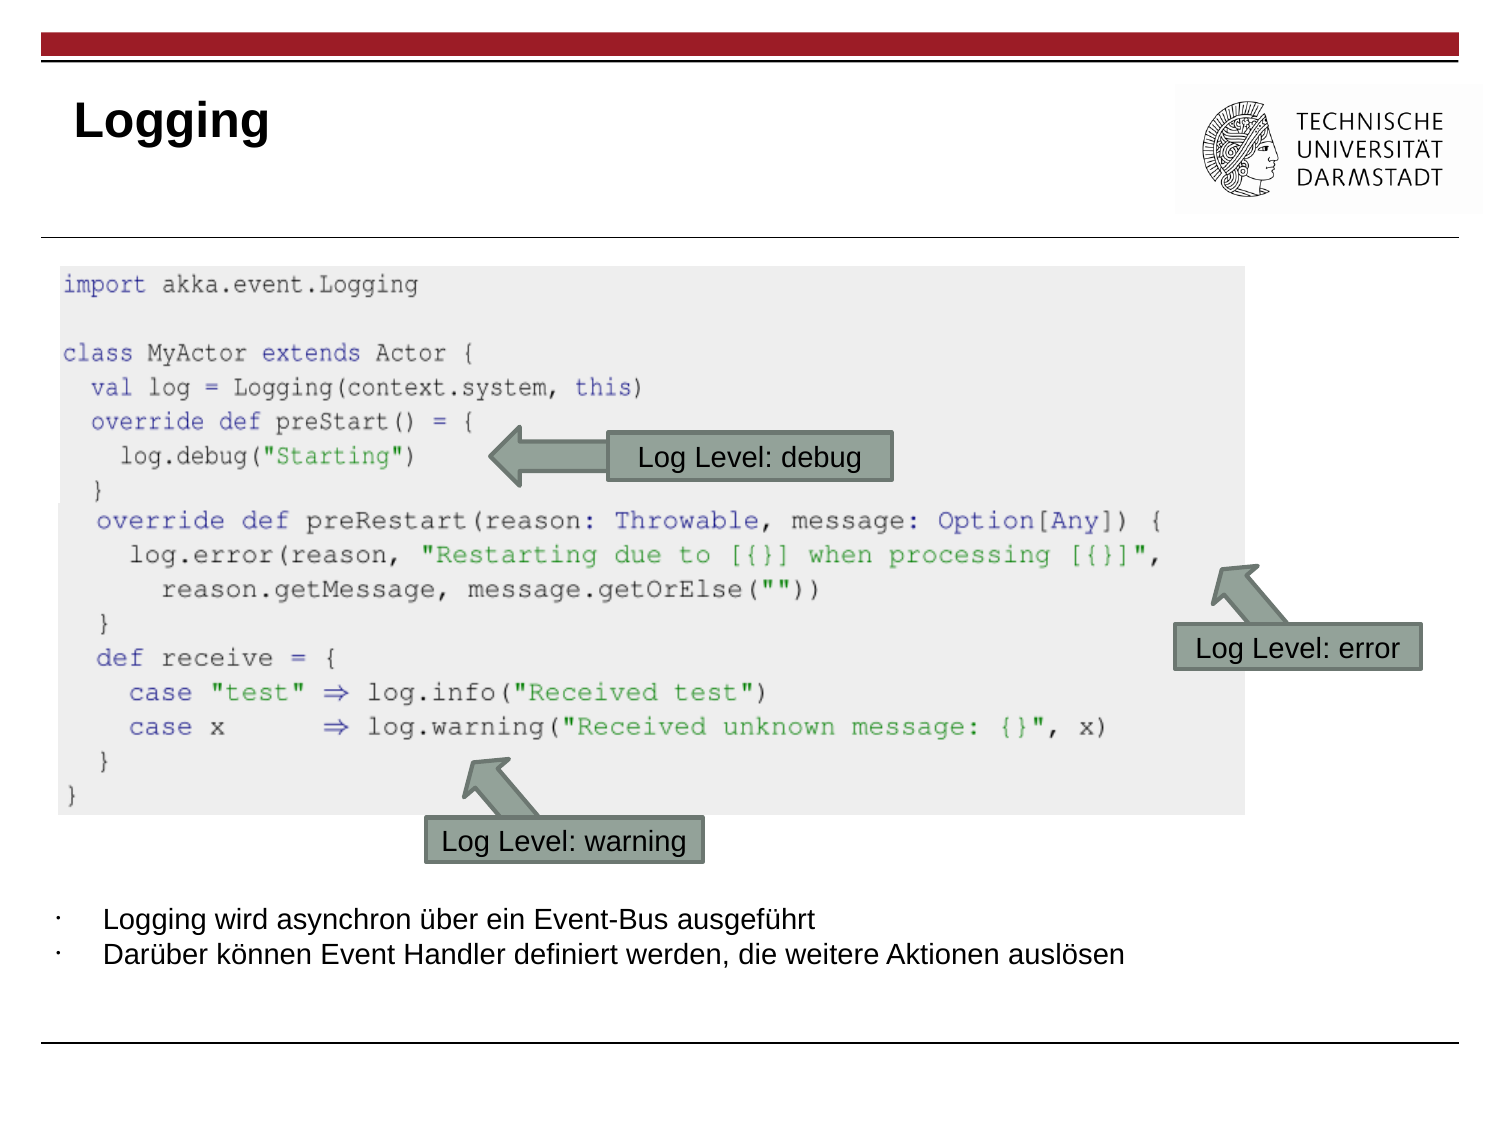

# Logging
Log Level: debug
Log Level: error
Log Level: warning
Logging wird asynchron über ein Event-Bus ausgeführt
Darüber können Event Handler definiert werden, die weitere Aktionen auslösen